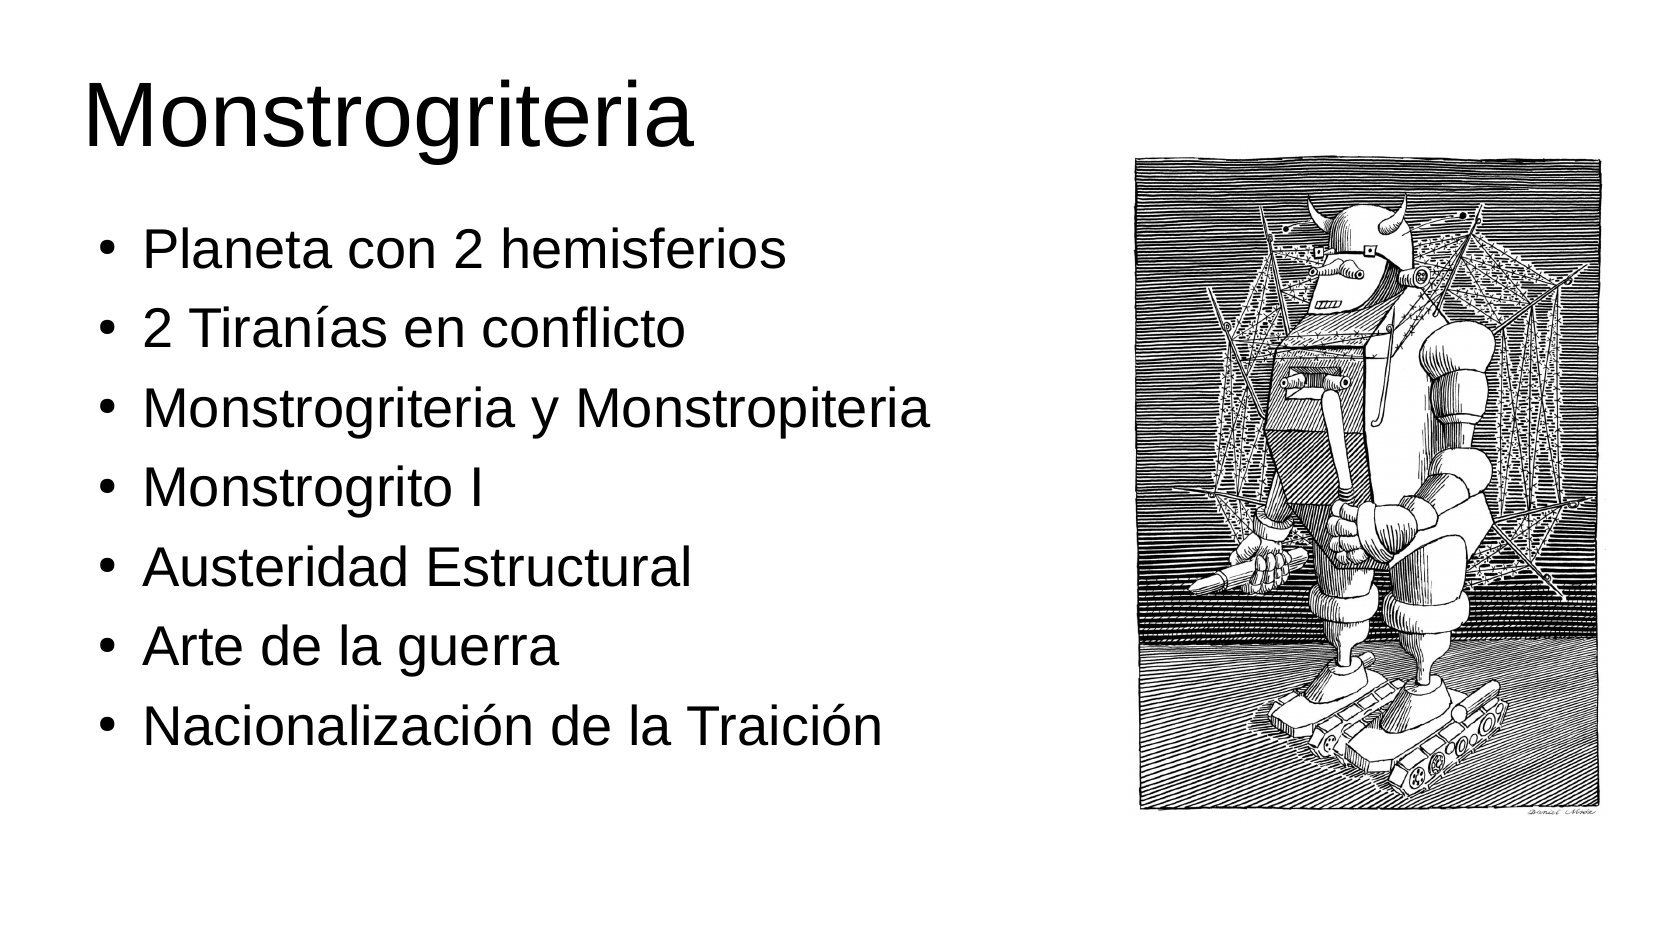

# Monstrogriteria
Planeta con 2 hemisferios
2 Tiranías en conflicto
Monstrogriteria y Monstropiteria
Monstrogrito I
Austeridad Estructural
Arte de la guerra
Nacionalización de la Traición